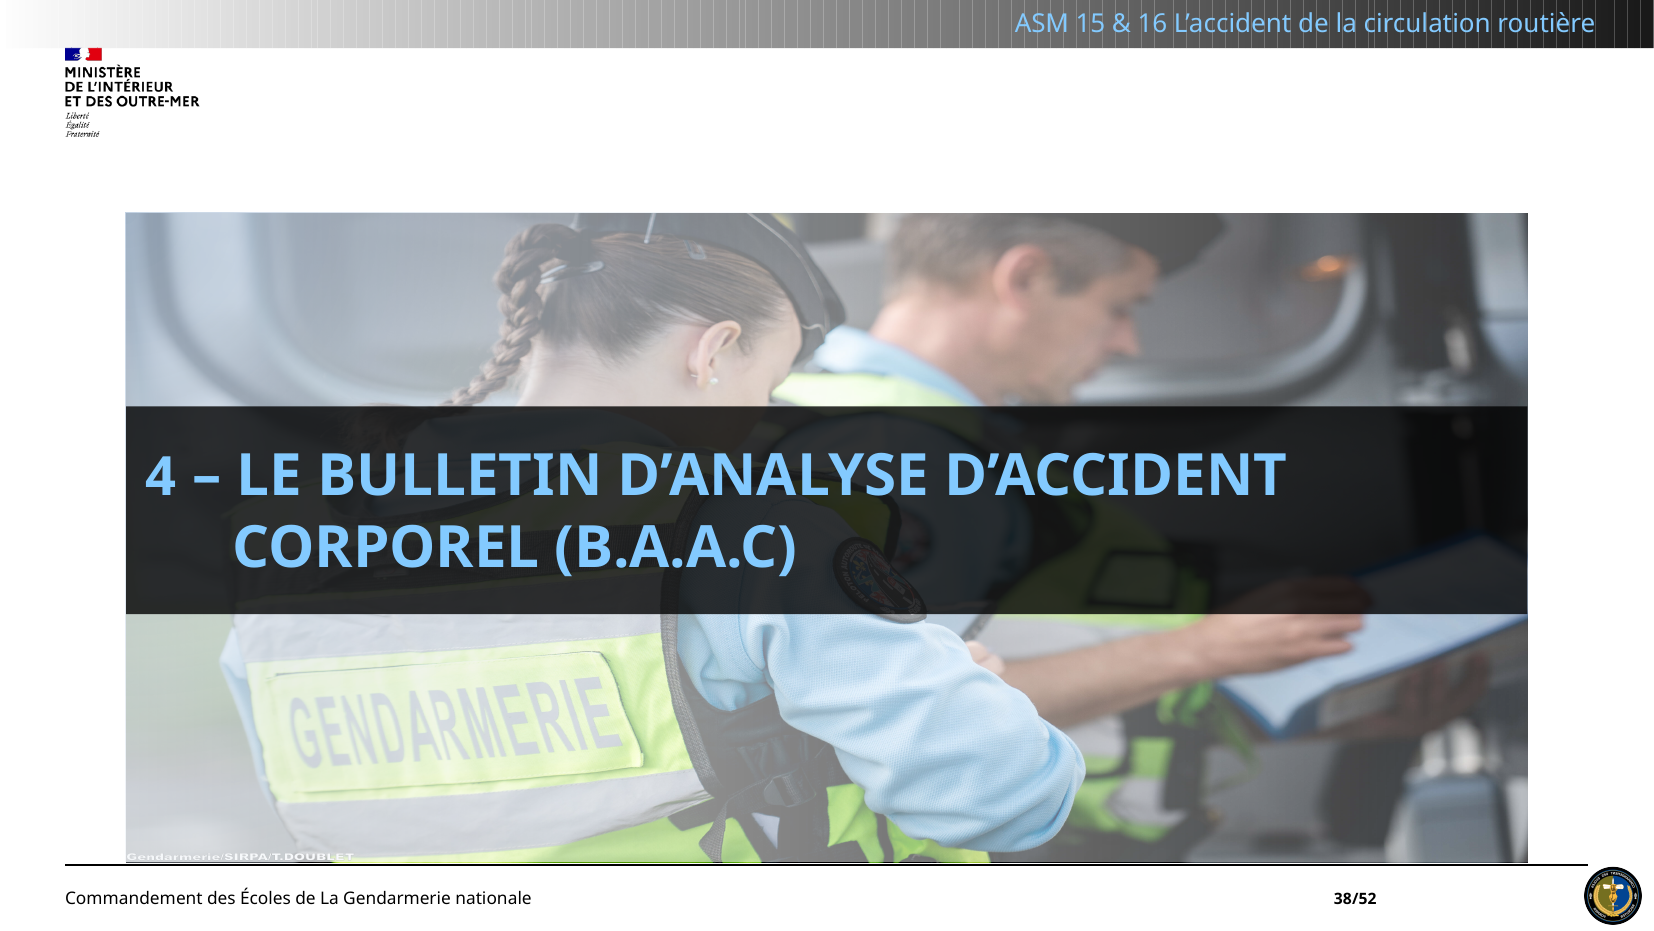

# 4 – LE BULLETIN D’ANALYSE D’ACCIDENT CORPOREL (B.A.A.C)